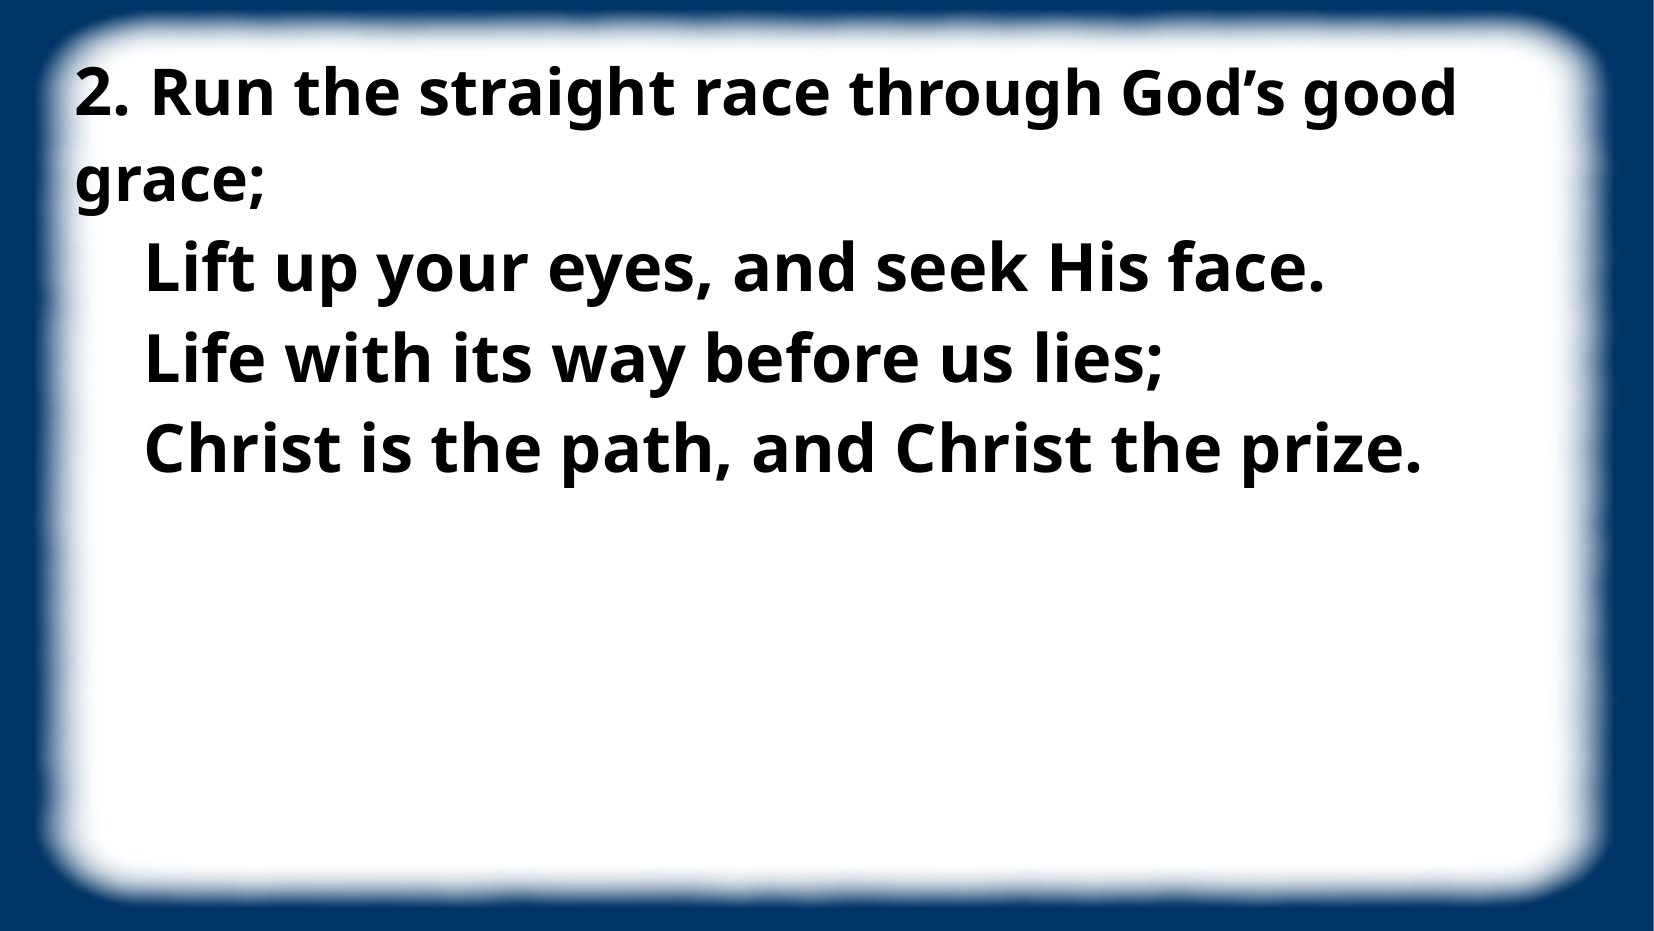

2. Run the straight race through God’s good grace;
 Lift up your eyes, and seek His face.
 Life with its way before us lies;
 Christ is the path, and Christ the prize.